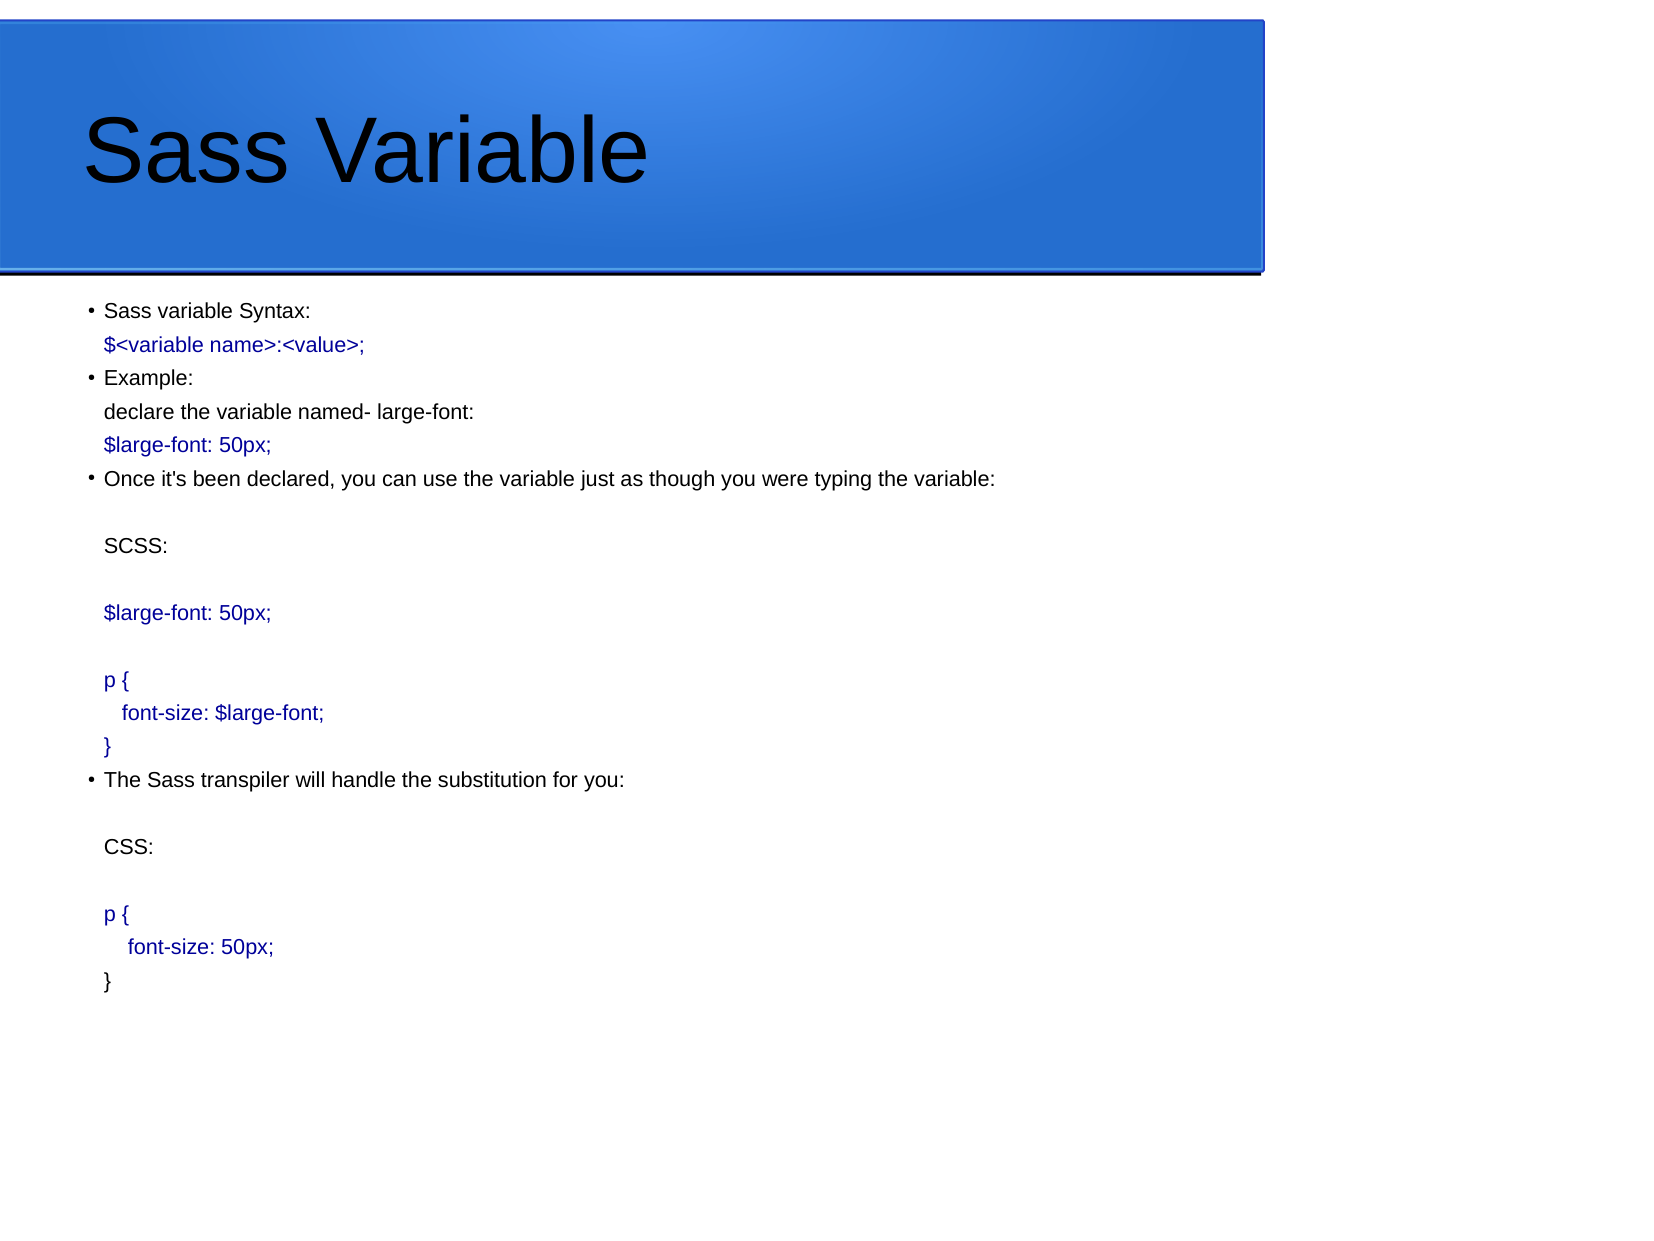

# Sass Variable
Sass variable Syntax:
$<variable name>:<value>;
Example:
declare the variable named- large-font:
$large-font: 50px;
Once it's been declared, you can use the variable just as though you were typing the variable:
SCSS:
$large-font: 50px;
p {
 font-size: $large-font;
}
The Sass transpiler will handle the substitution for you:
CSS:
p {
 font-size: 50px;
}